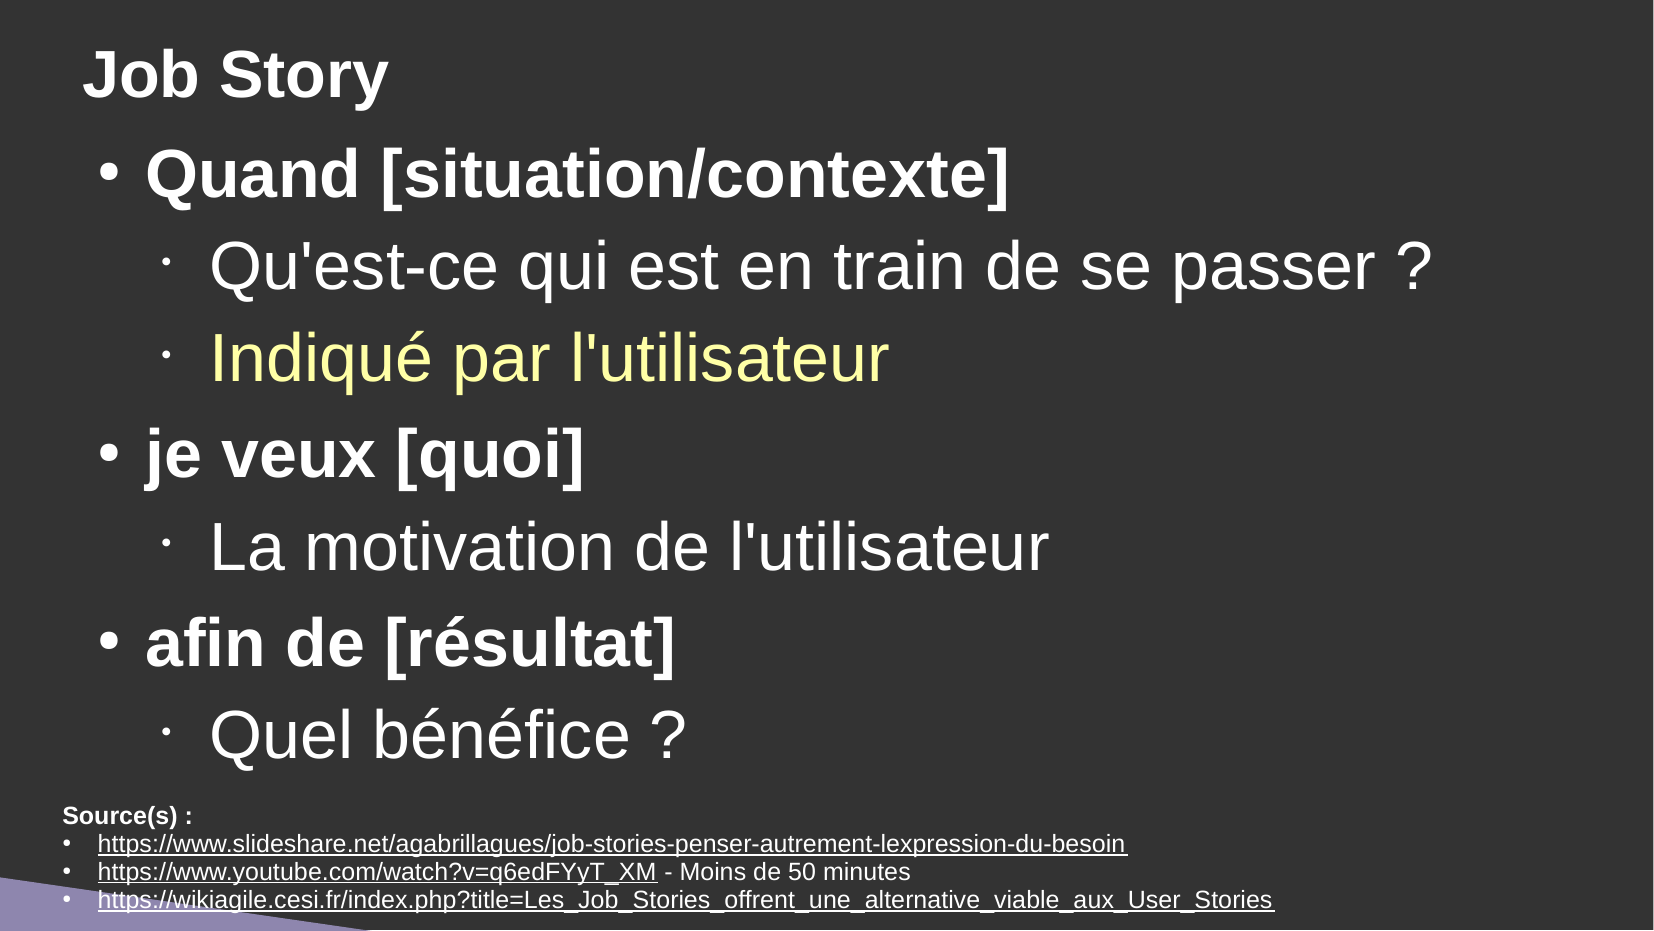

# Job Story
Quand [situation/contexte]
Qu'est-ce qui est en train de se passer ?
Indiqué par l'utilisateur
je veux [quoi]
La motivation de l'utilisateur
afin de [résultat]
Quel bénéfice ?
Source(s) :
https://www.slideshare.net/agabrillagues/job-stories-penser-autrement-lexpression-du-besoin
https://www.youtube.com/watch?v=q6edFYyT_XM - Moins de 50 minutes
https://wikiagile.cesi.fr/index.php?title=Les_Job_Stories_offrent_une_alternative_viable_aux_User_Stories